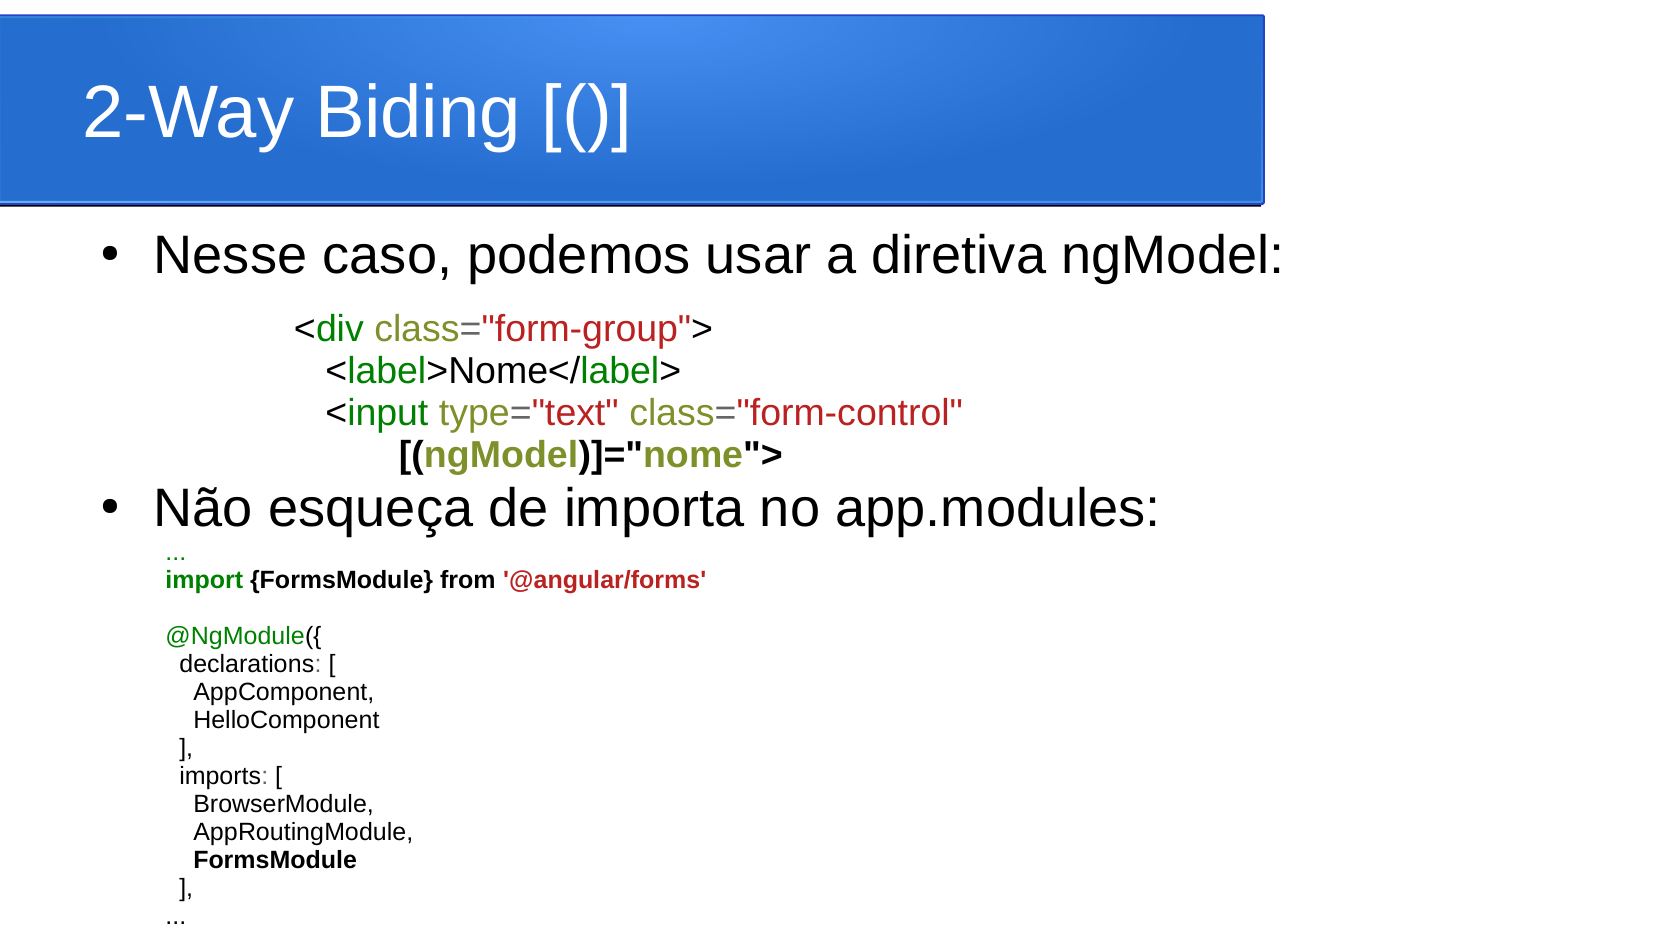

# 2-Way Biding [()]
Nesse caso, podemos usar a diretiva ngModel:
Não esqueça de importa no app.modules:
 <div class="form-group">
 <label>Nome</label>
 <input type="text" class="form-control"
 [(ngModel)]="nome">
...
import {FormsModule} from '@angular/forms'
@NgModule({
 declarations: [
 AppComponent,
 HelloComponent
 ],
 imports: [
 BrowserModule,
 AppRoutingModule,
 FormsModule
 ],
...